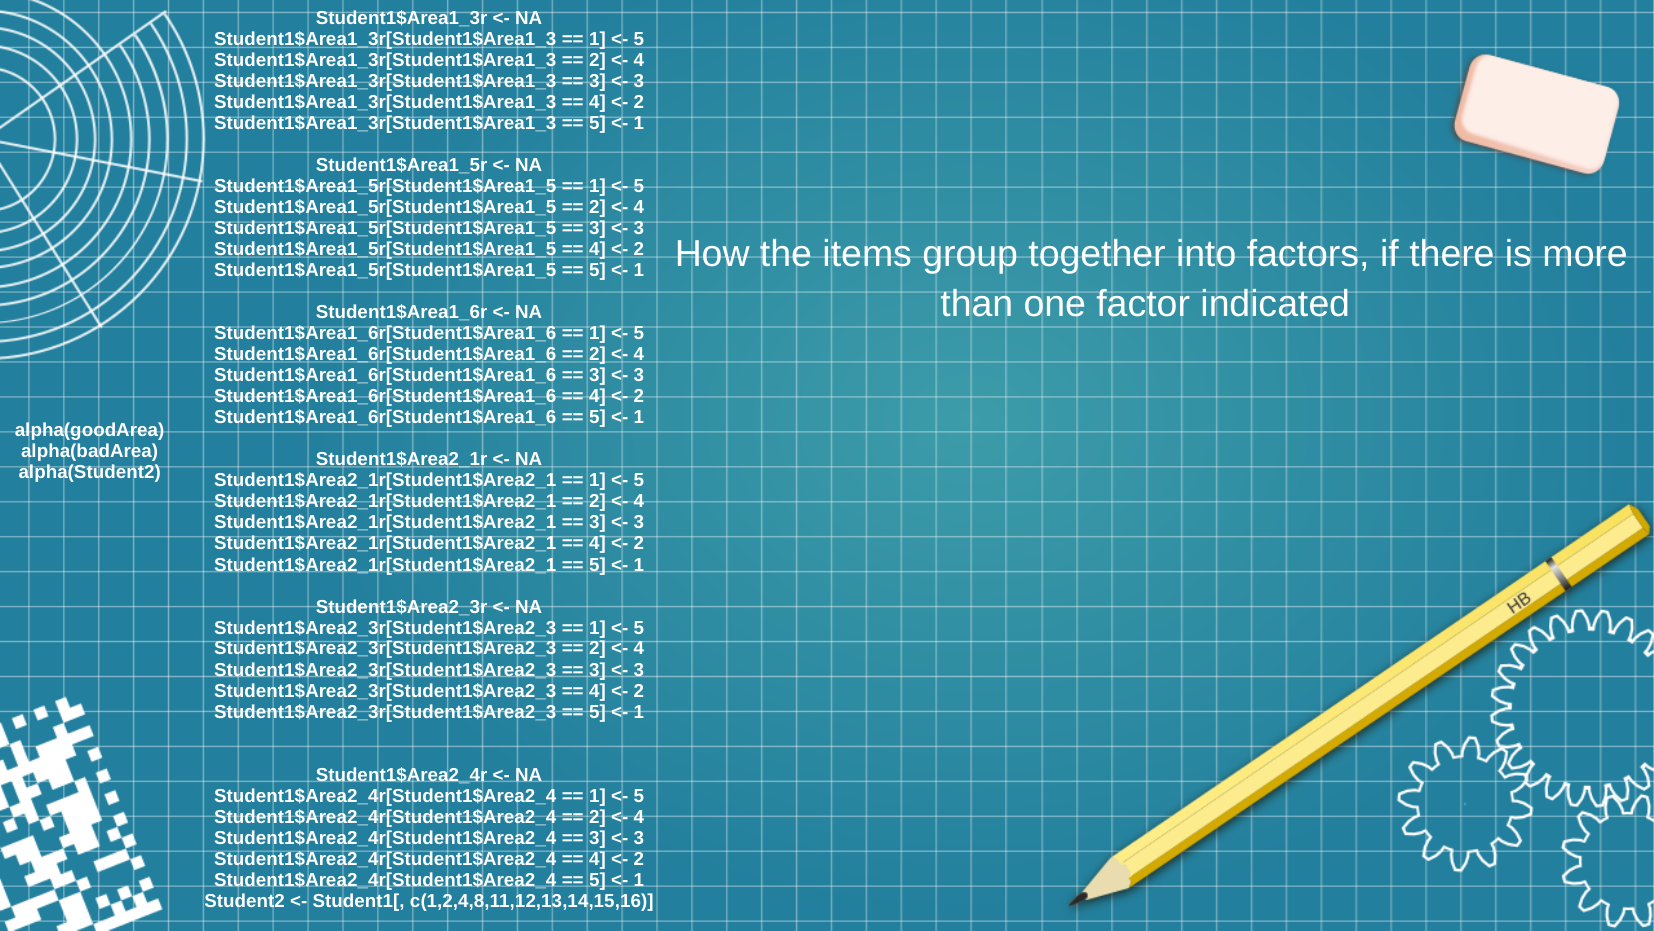

Student1$Area1_3r <- NA
Student1$Area1_3r[Student1$Area1_3 == 1] <- 5
Student1$Area1_3r[Student1$Area1_3 == 2] <- 4
Student1$Area1_3r[Student1$Area1_3 == 3] <- 3
Student1$Area1_3r[Student1$Area1_3 == 4] <- 2
Student1$Area1_3r[Student1$Area1_3 == 5] <- 1
Student1$Area1_5r <- NA
Student1$Area1_5r[Student1$Area1_5 == 1] <- 5
Student1$Area1_5r[Student1$Area1_5 == 2] <- 4
Student1$Area1_5r[Student1$Area1_5 == 3] <- 3
Student1$Area1_5r[Student1$Area1_5 == 4] <- 2
Student1$Area1_5r[Student1$Area1_5 == 5] <- 1
Student1$Area1_6r <- NA
Student1$Area1_6r[Student1$Area1_6 == 1] <- 5
Student1$Area1_6r[Student1$Area1_6 == 2] <- 4
Student1$Area1_6r[Student1$Area1_6 == 3] <- 3
Student1$Area1_6r[Student1$Area1_6 == 4] <- 2
Student1$Area1_6r[Student1$Area1_6 == 5] <- 1
Student1$Area2_1r <- NA
Student1$Area2_1r[Student1$Area2_1 == 1] <- 5
Student1$Area2_1r[Student1$Area2_1 == 2] <- 4
Student1$Area2_1r[Student1$Area2_1 == 3] <- 3
Student1$Area2_1r[Student1$Area2_1 == 4] <- 2
Student1$Area2_1r[Student1$Area2_1 == 5] <- 1
Student1$Area2_3r <- NA
Student1$Area2_3r[Student1$Area2_3 == 1] <- 5
Student1$Area2_3r[Student1$Area2_3 == 2] <- 4
Student1$Area2_3r[Student1$Area2_3 == 3] <- 3
Student1$Area2_3r[Student1$Area2_3 == 4] <- 2
Student1$Area2_3r[Student1$Area2_3 == 5] <- 1
Student1$Area2_4r <- NA
Student1$Area2_4r[Student1$Area2_4 == 1] <- 5
Student1$Area2_4r[Student1$Area2_4 == 2] <- 4
Student1$Area2_4r[Student1$Area2_4 == 3] <- 3
Student1$Area2_4r[Student1$Area2_4 == 4] <- 2
Student1$Area2_4r[Student1$Area2_4 == 5] <- 1
Student2 <- Student1[, c(1,2,4,8,11,12,13,14,15,16)]
How the items group together into factors, if there is more than one factor indicated
alpha(goodArea)
alpha(badArea)
alpha(Student2)